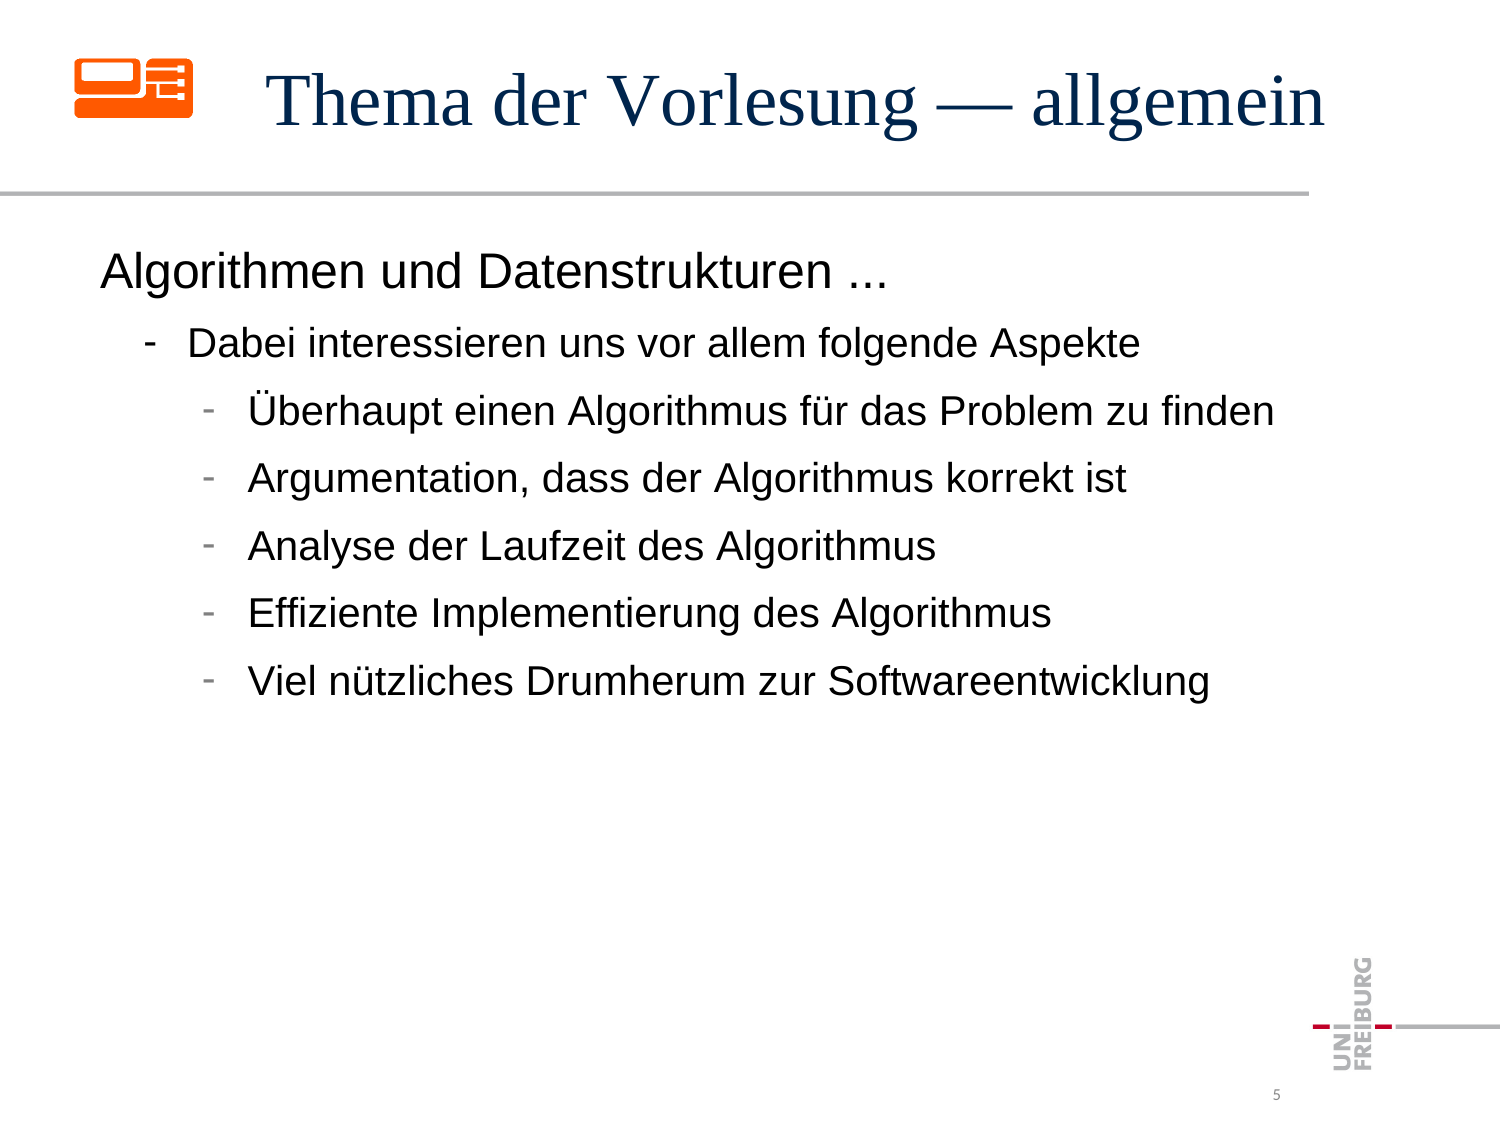

Thema der Vorlesung — allgemein
Algorithmen und Datenstrukturen ...
Dabei interessieren uns vor allem folgende Aspekte
Überhaupt einen Algorithmus für das Problem zu finden
Argumentation, dass der Algorithmus korrekt ist
Analyse der Laufzeit des Algorithmus
Effiziente Implementierung des Algorithmus
Viel nützliches Drumherum zur Softwareentwicklung